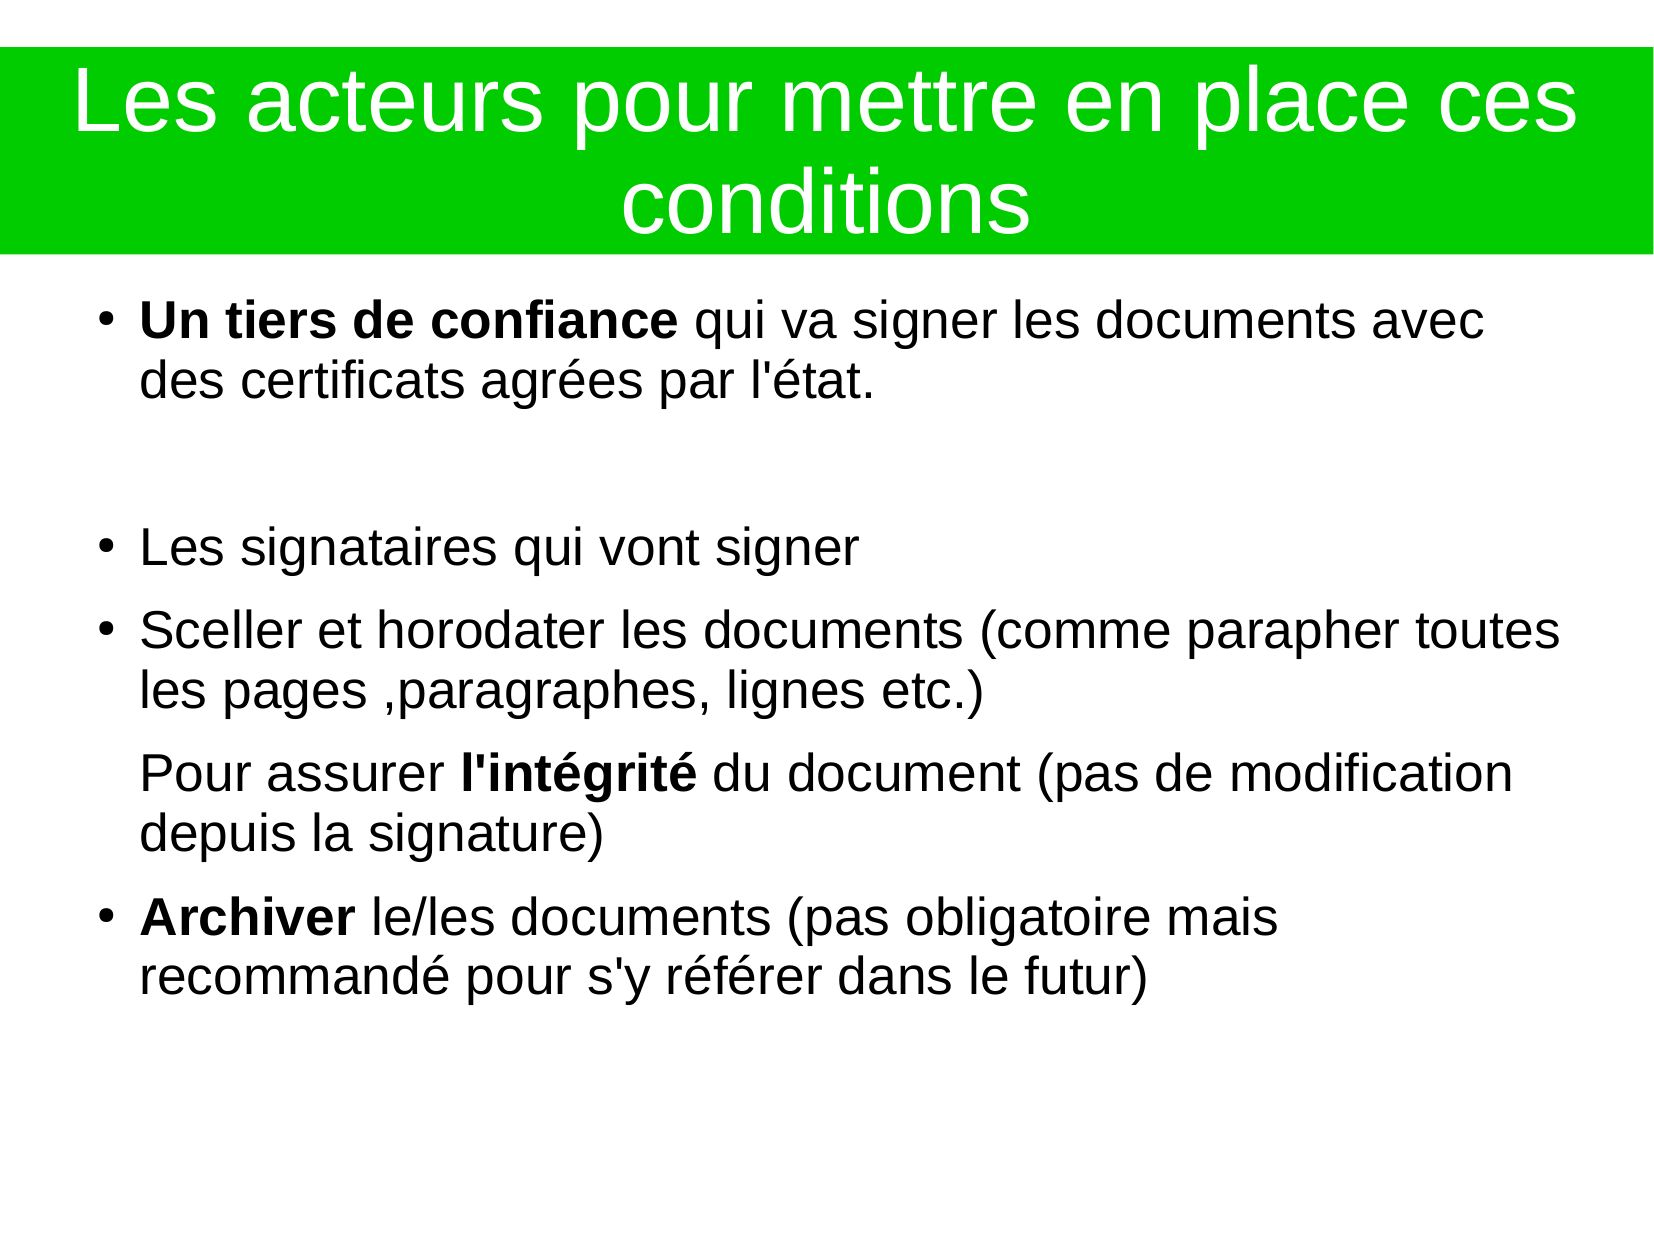

Les acteurs pour mettre en place ces conditions
# Un tiers de confiance qui va signer les documents avec des certificats agrées par l'état.
Les signataires qui vont signer
Sceller et horodater les documents (comme parapher toutes les pages ,paragraphes, lignes etc.)
Pour assurer l'intégrité du document (pas de modification depuis la signature)
Archiver le/les documents (pas obligatoire mais recommandé pour s'y référer dans le futur)